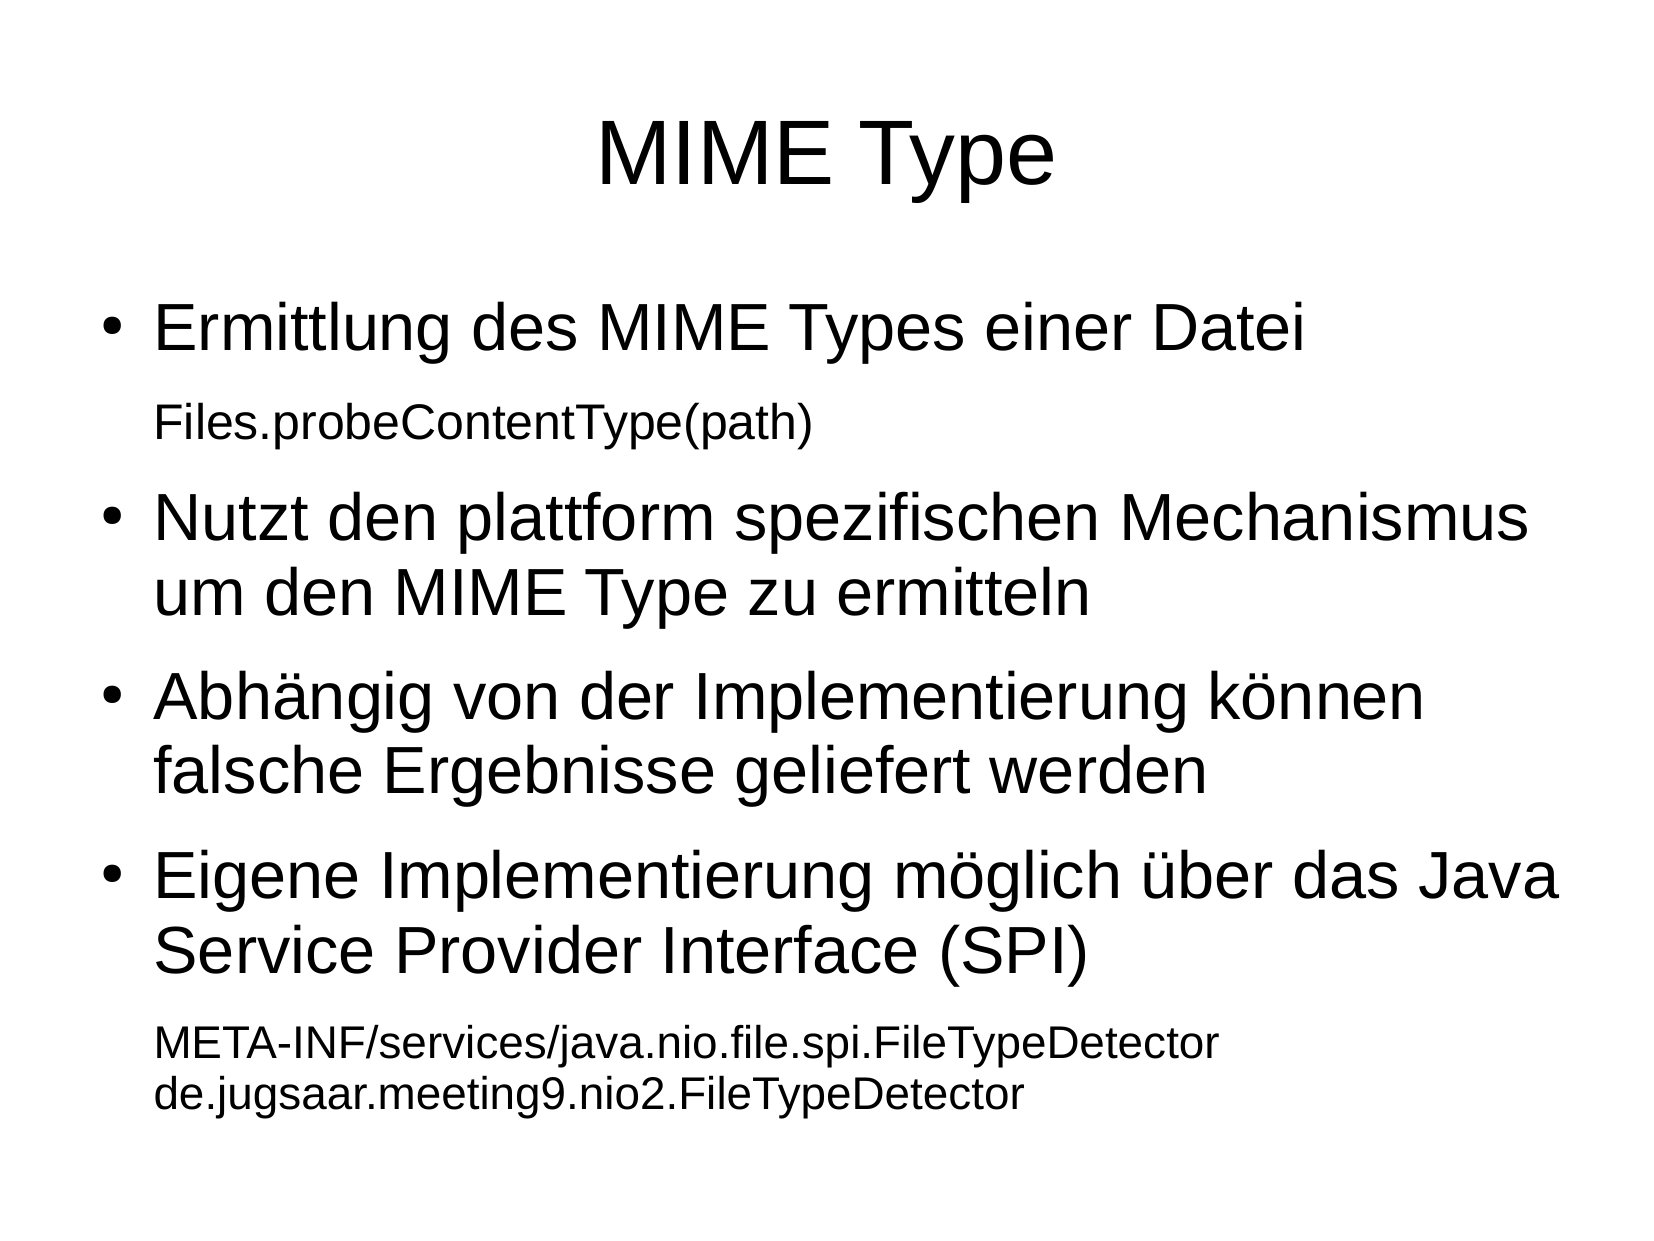

# MIME Type
Ermittlung des MIME Types einer Datei
Files.probeContentType(path)
Nutzt den plattform spezifischen Mechanismus um den MIME Type zu ermitteln
Abhängig von der Implementierung können falsche Ergebnisse geliefert werden
Eigene Implementierung möglich über das Java Service Provider Interface (SPI)
META-INF/services/java.nio.file.spi.FileTypeDetector
de.jugsaar.meeting9.nio2.FileTypeDetector